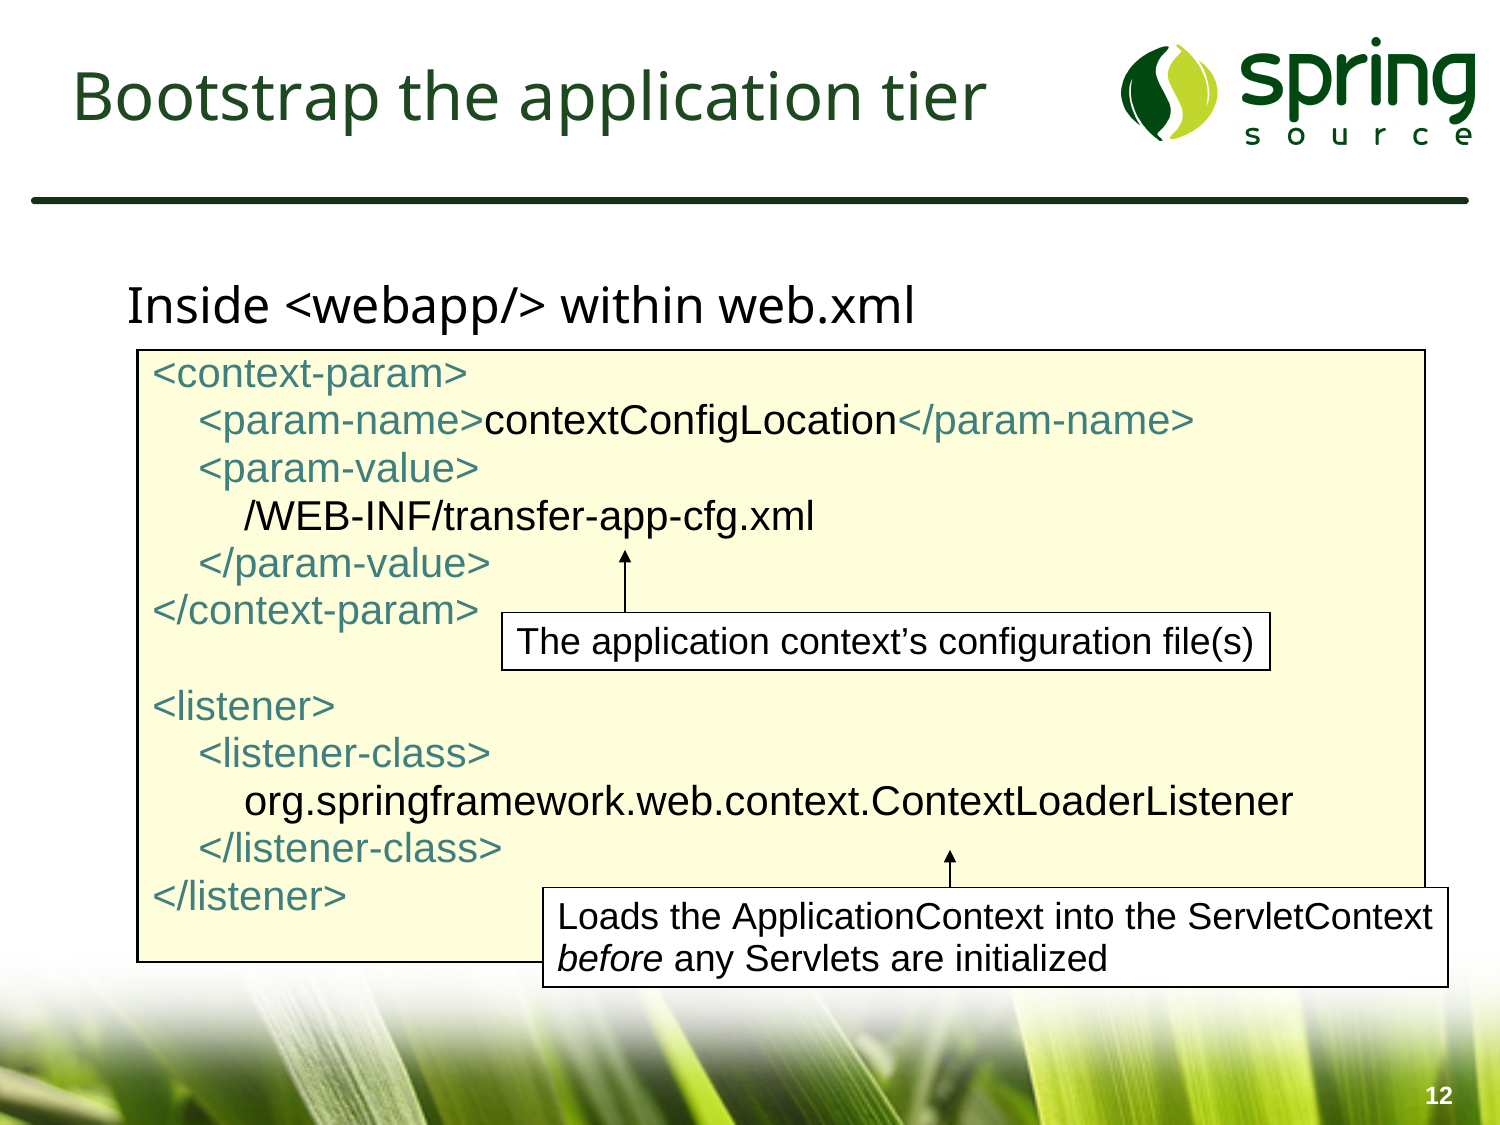

# Bootstrap the application tier
Inside <webapp/> within web.xml
<context-param>
 <param-name>contextConfigLocation</param-name>
 <param-value>
 /WEB-INF/transfer-app-cfg.xml
 </param-value>
</context-param>
<listener>
 <listener-class>
 org.springframework.web.context.ContextLoaderListener
 </listener-class>
</listener>
The application context’s configuration file(s)
Loads the ApplicationContext into the ServletContext
before any Servlets are initialized